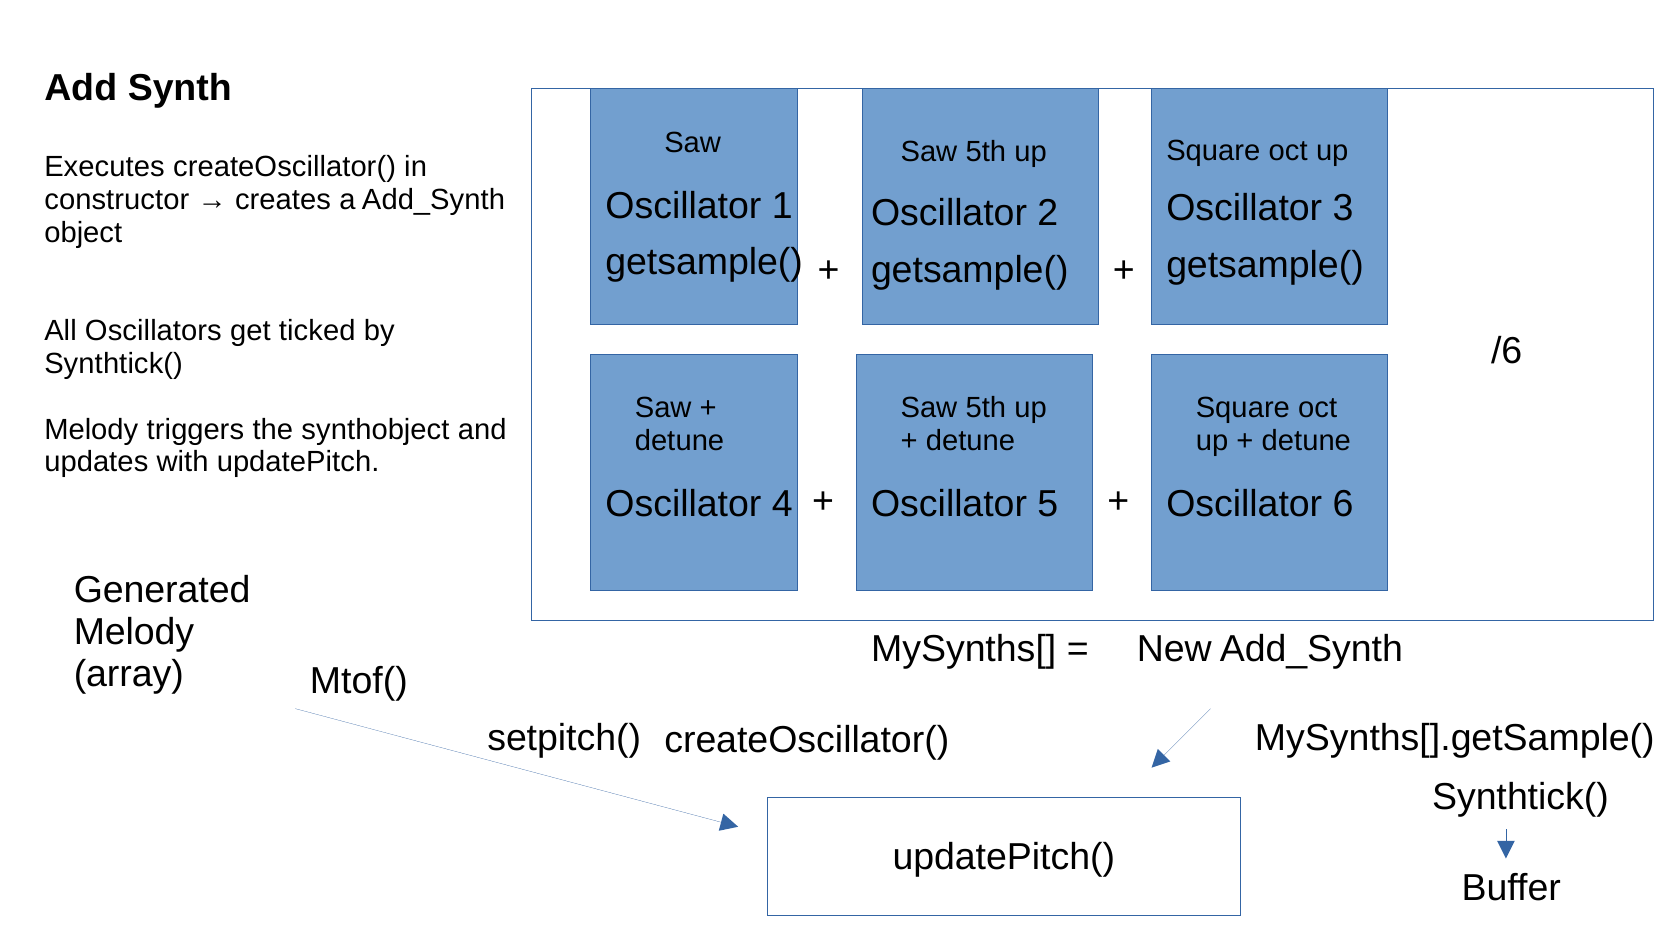

Add Synth
Executes createOscillator() in constructor → creates a Add_Synth object
All Oscillators get ticked by Synthtick()
Melody triggers the synthobject and updates with updatePitch.
Saw
Square oct up
Saw 5th up
Oscillator 1
Oscillator 3
Oscillator 2
getsample()
getsample()
+
getsample()
+
/6
Saw + detune
Saw + detune
Saw 5th up + detune
Square oct up + detune
+
+
Oscillator 4
Oscillator 4
Oscillator 5
Oscillator 6
Generated Melody (array)
MySynths[] =
New Add_Synth
Mtof()
setpitch()
MySynths[].getSample()
createOscillator()
Synthtick()
updatePitch()
Buffer